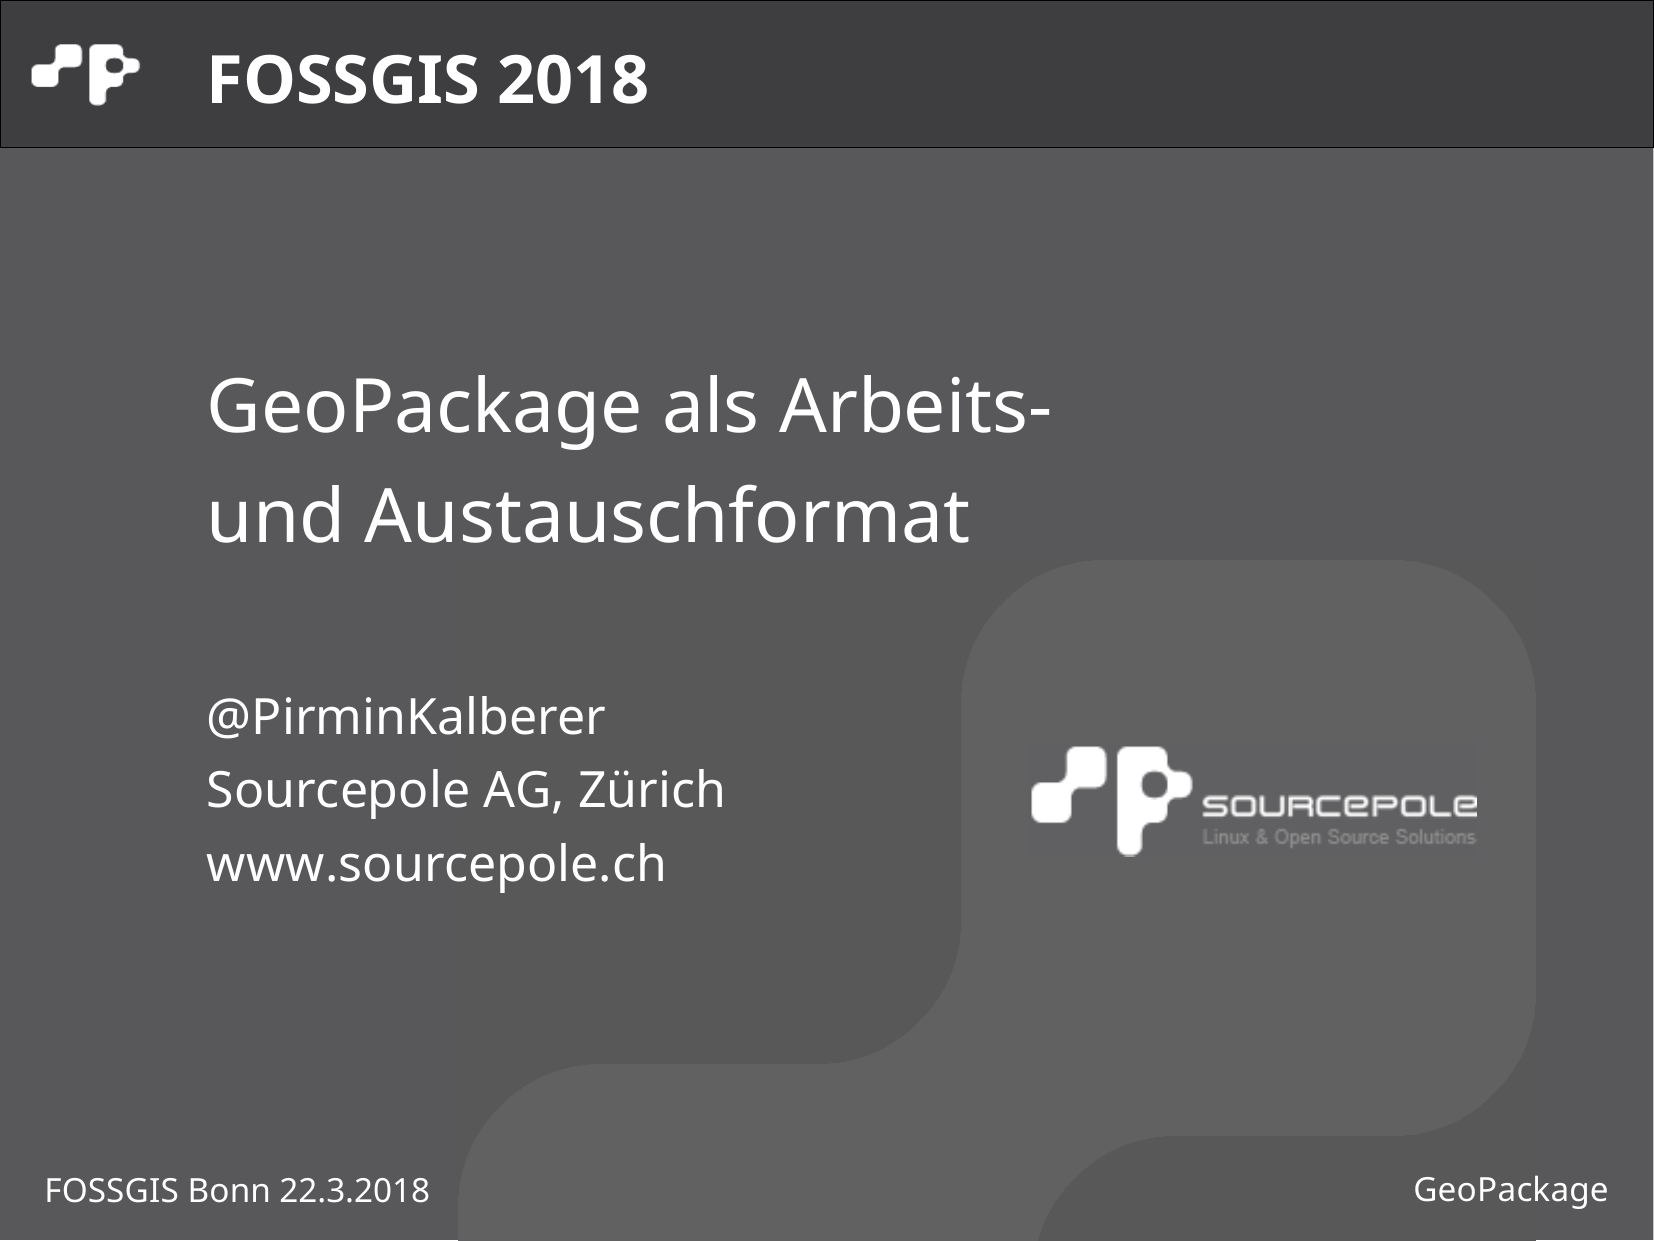

# FOSSGIS 2018
GeoPackage als Arbeits-
und Austauschformat
@PirminKalberer
Sourcepole AG, Zürich
www.sourcepole.ch